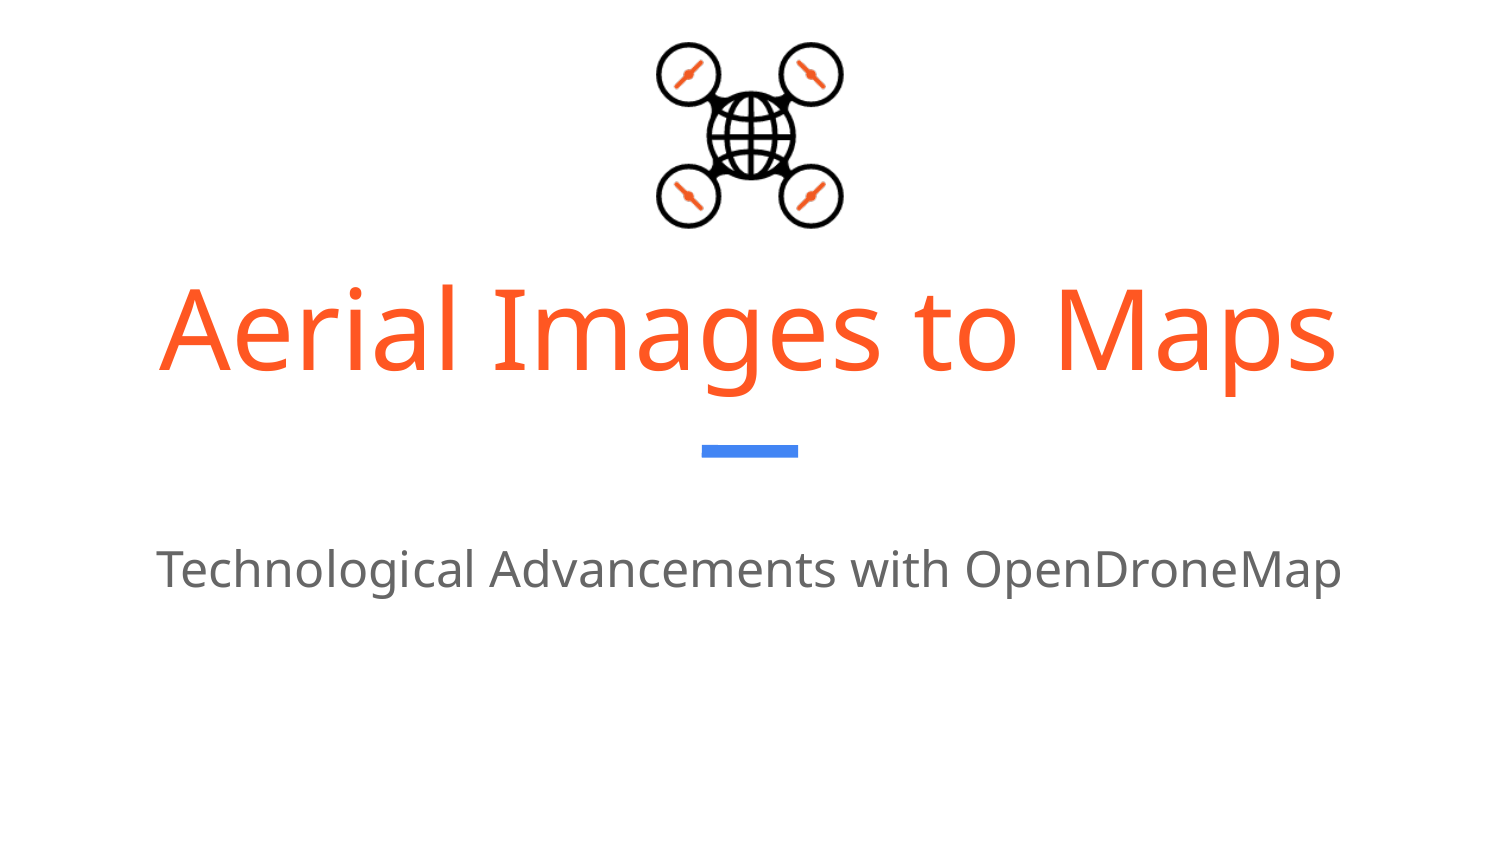

# Aerial Images to Maps
Technological Advancements with OpenDroneMap